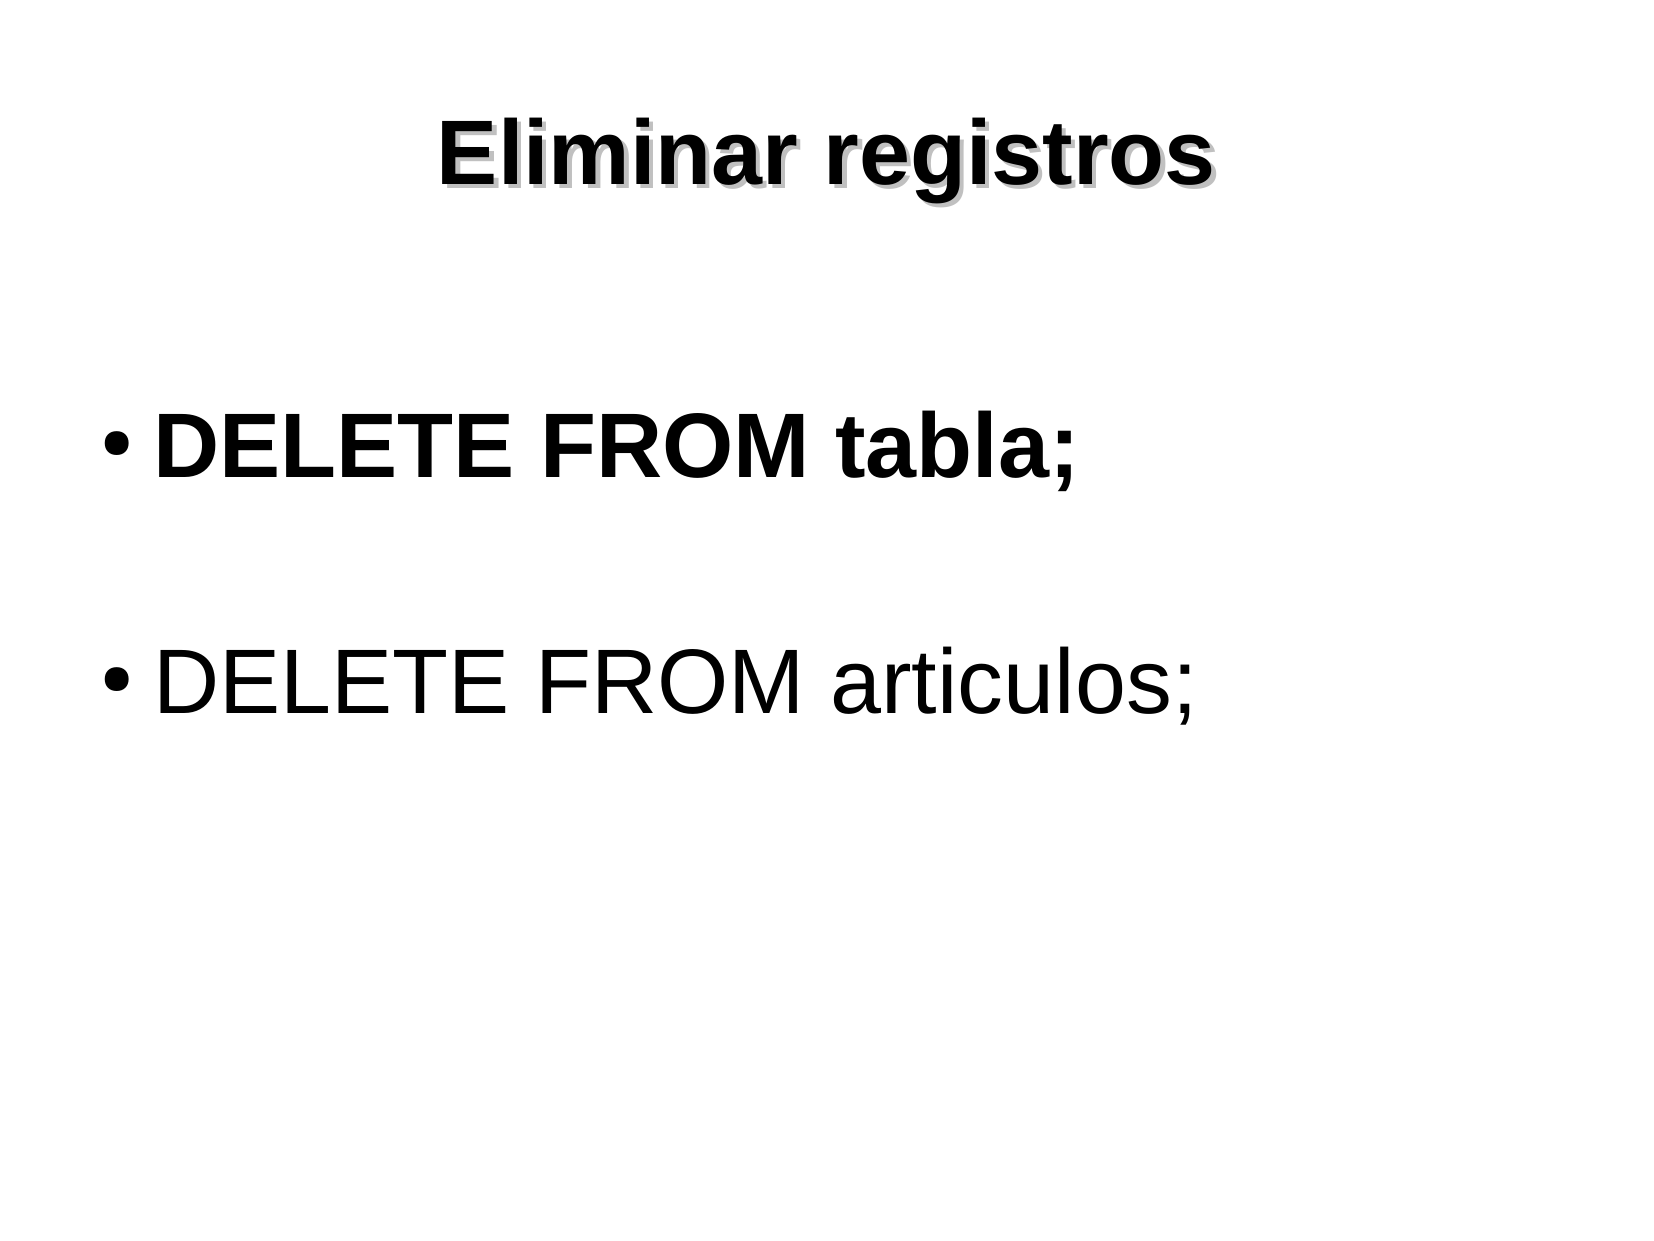

# Eliminar registros
DELETE FROM tabla;
DELETE FROM articulos;